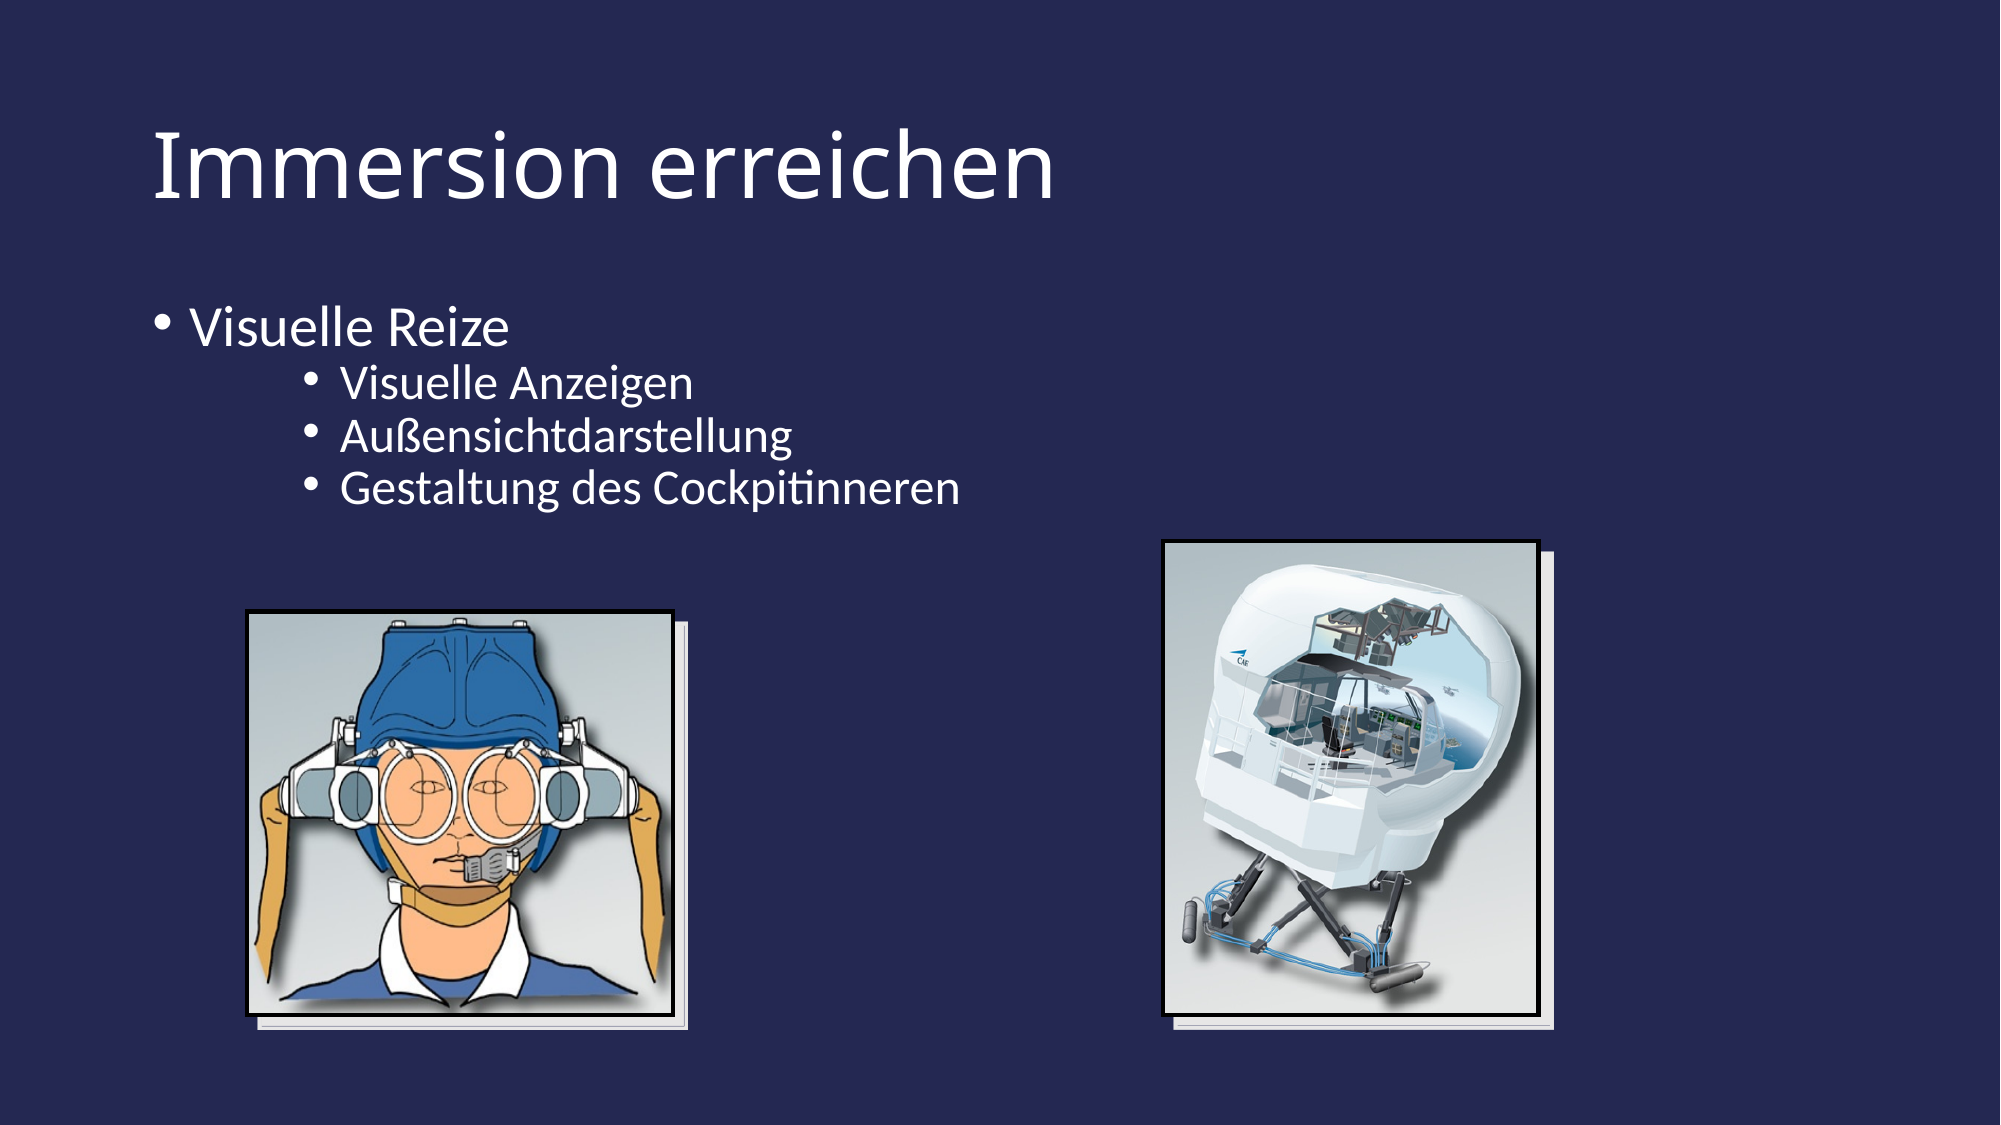

# Immersion erreichen
Visuelle Reize
Visuelle Anzeigen
Außensichtdarstellung
Gestaltung des Cockpitinneren